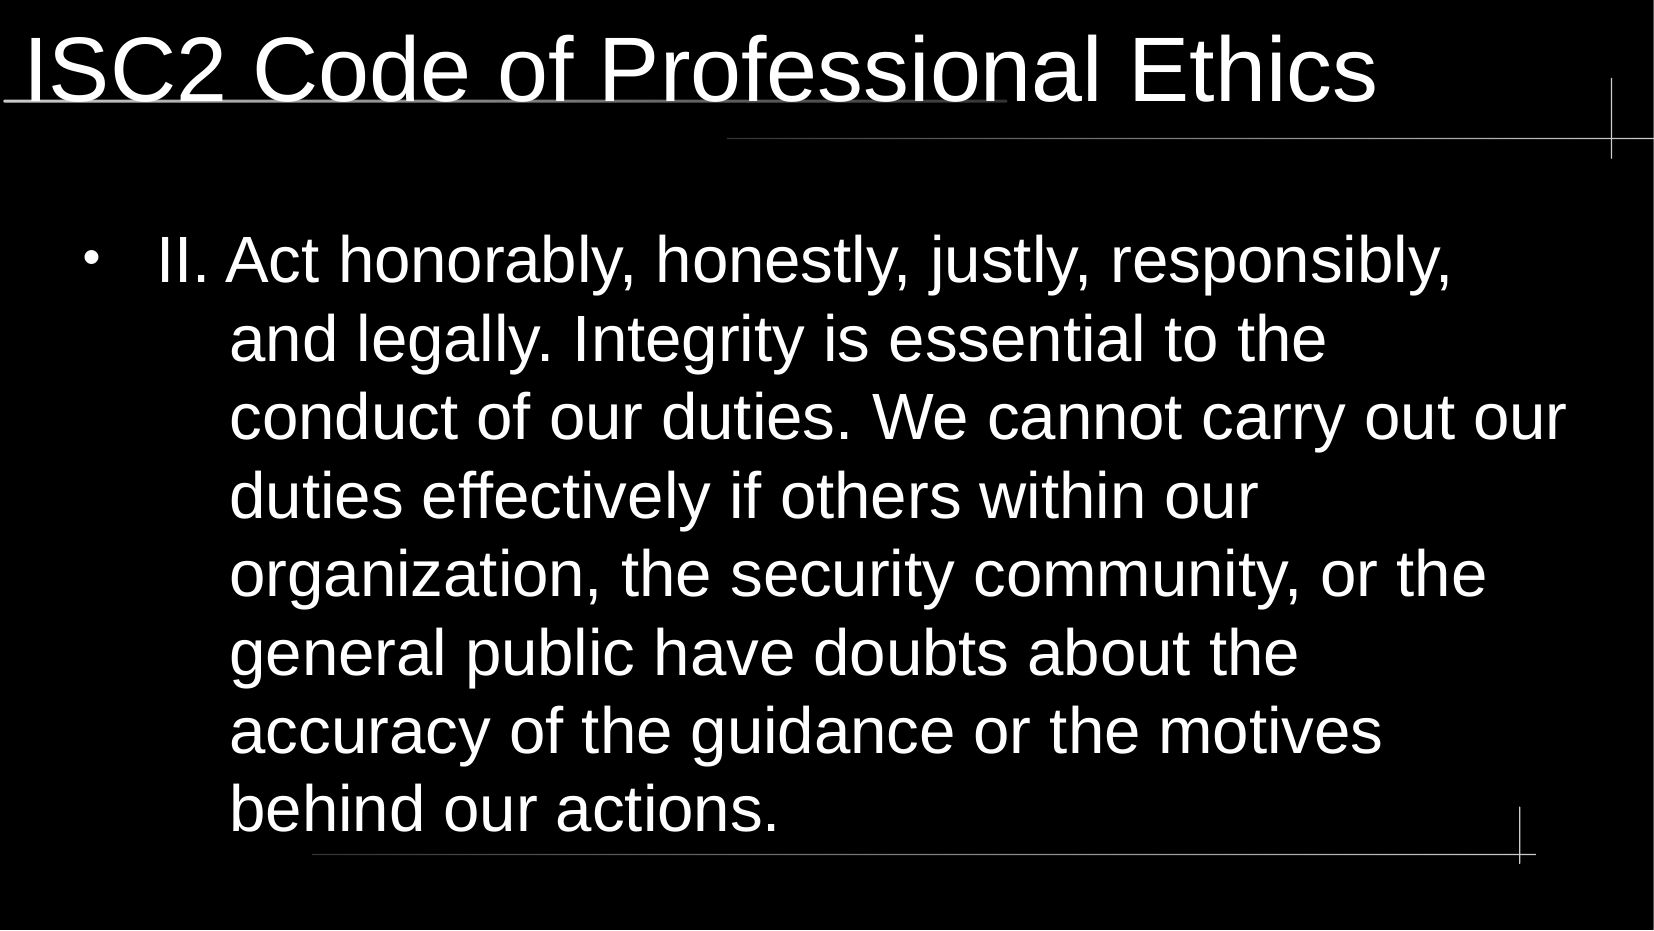

# ISC2 Code of Professional Ethics
II. Act honorably, honestly, justly, responsibly, and legally. Integrity is essential to the conduct of our duties. We cannot carry out our duties effectively if others within our organization, the security community, or the general public have doubts about the accuracy of the guidance or the motives behind our actions.